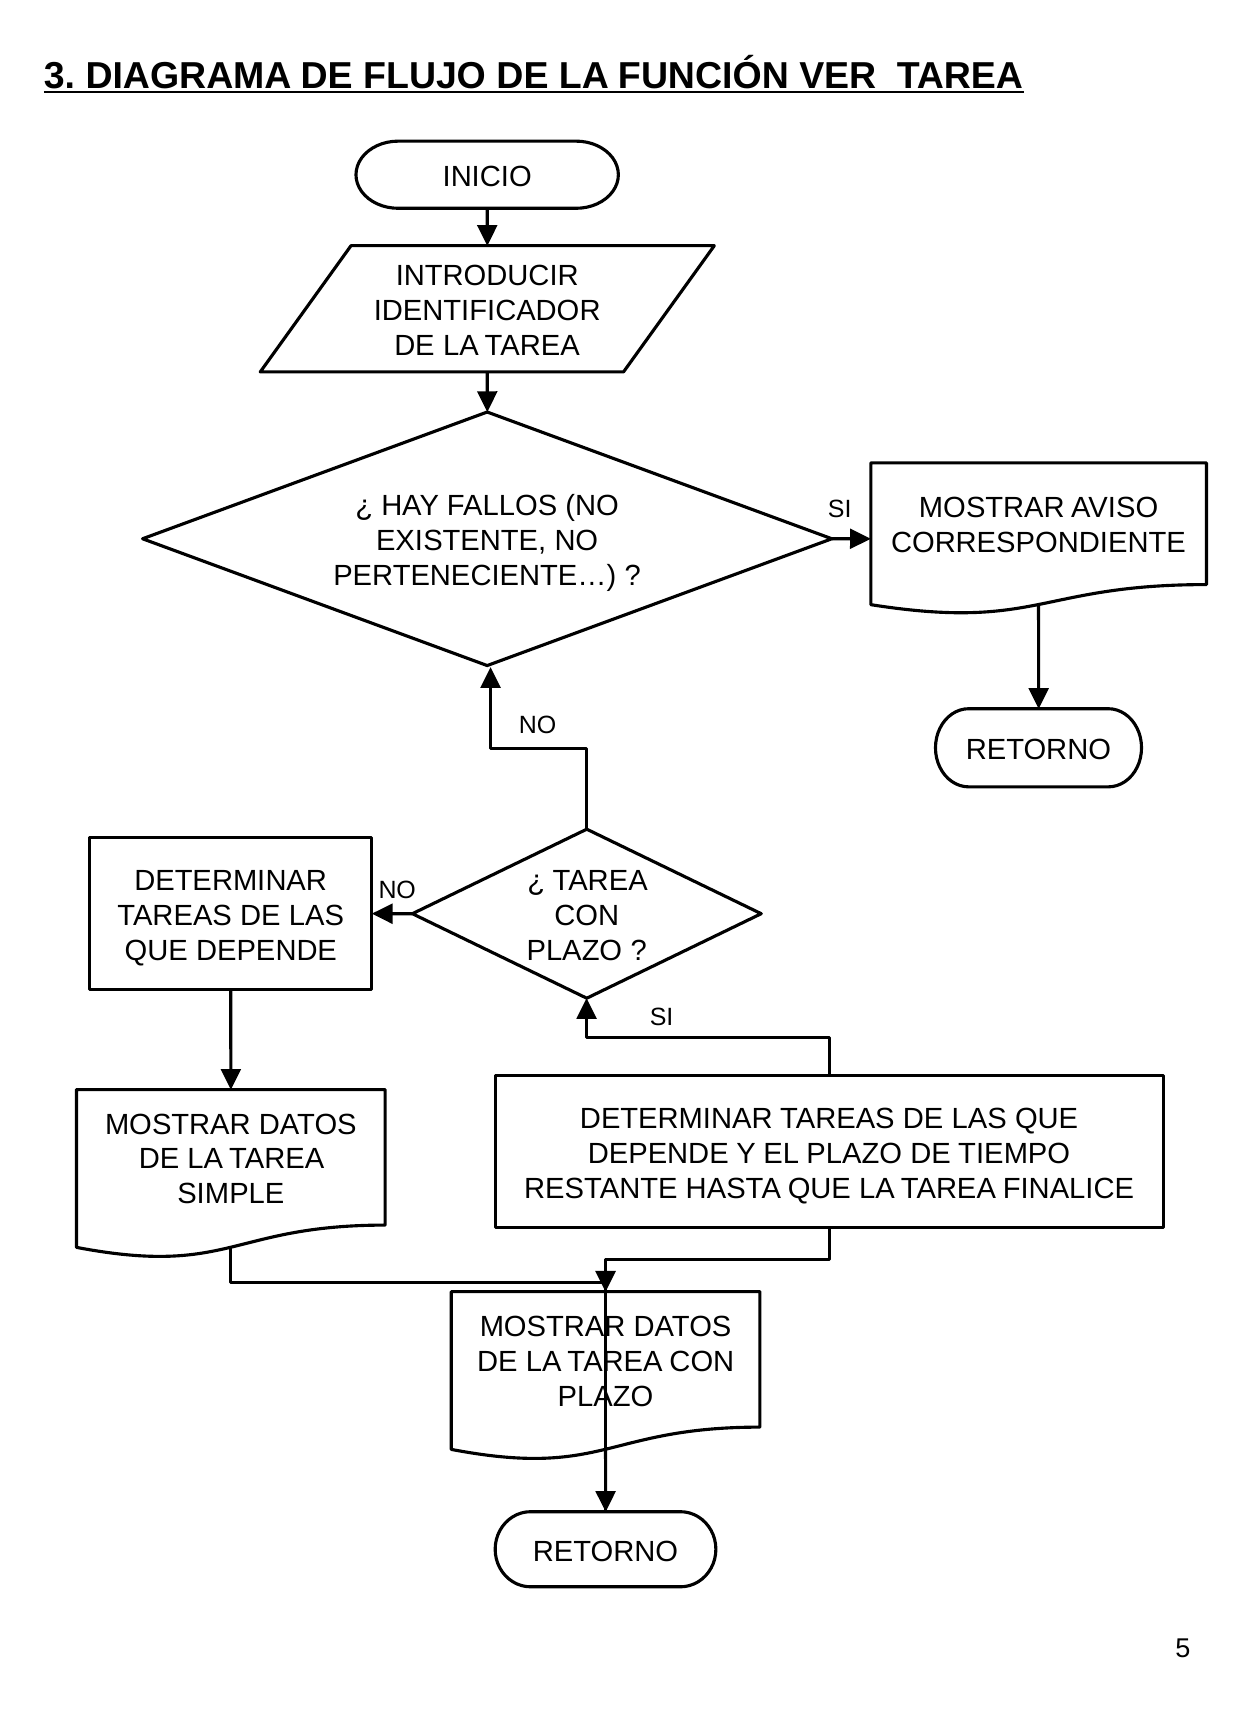

3. DIAGRAMA DE FLUJO DE LA FUNCIÓN VER_TAREA
INICIO
INTRODUCIR IDENTIFICADOR DE LA TAREA
¿ HAY FALLOS (NO EXISTENTE, NO PERTENECIENTE…) ?
MOSTRAR AVISO CORRESPONDIENTE
SI
NO
RETORNO
¿ TAREA CON PLAZO ?
DETERMINAR TAREAS DE LAS QUE DEPENDE
NO
SI
DETERMINAR TAREAS DE LAS QUE DEPENDE Y EL PLAZO DE TIEMPO RESTANTE HASTA QUE LA TAREA FINALICE
MOSTRAR DATOS DE LA TAREA SIMPLE
MOSTRAR DATOS DE LA TAREA CON PLAZO
RETORNO
5